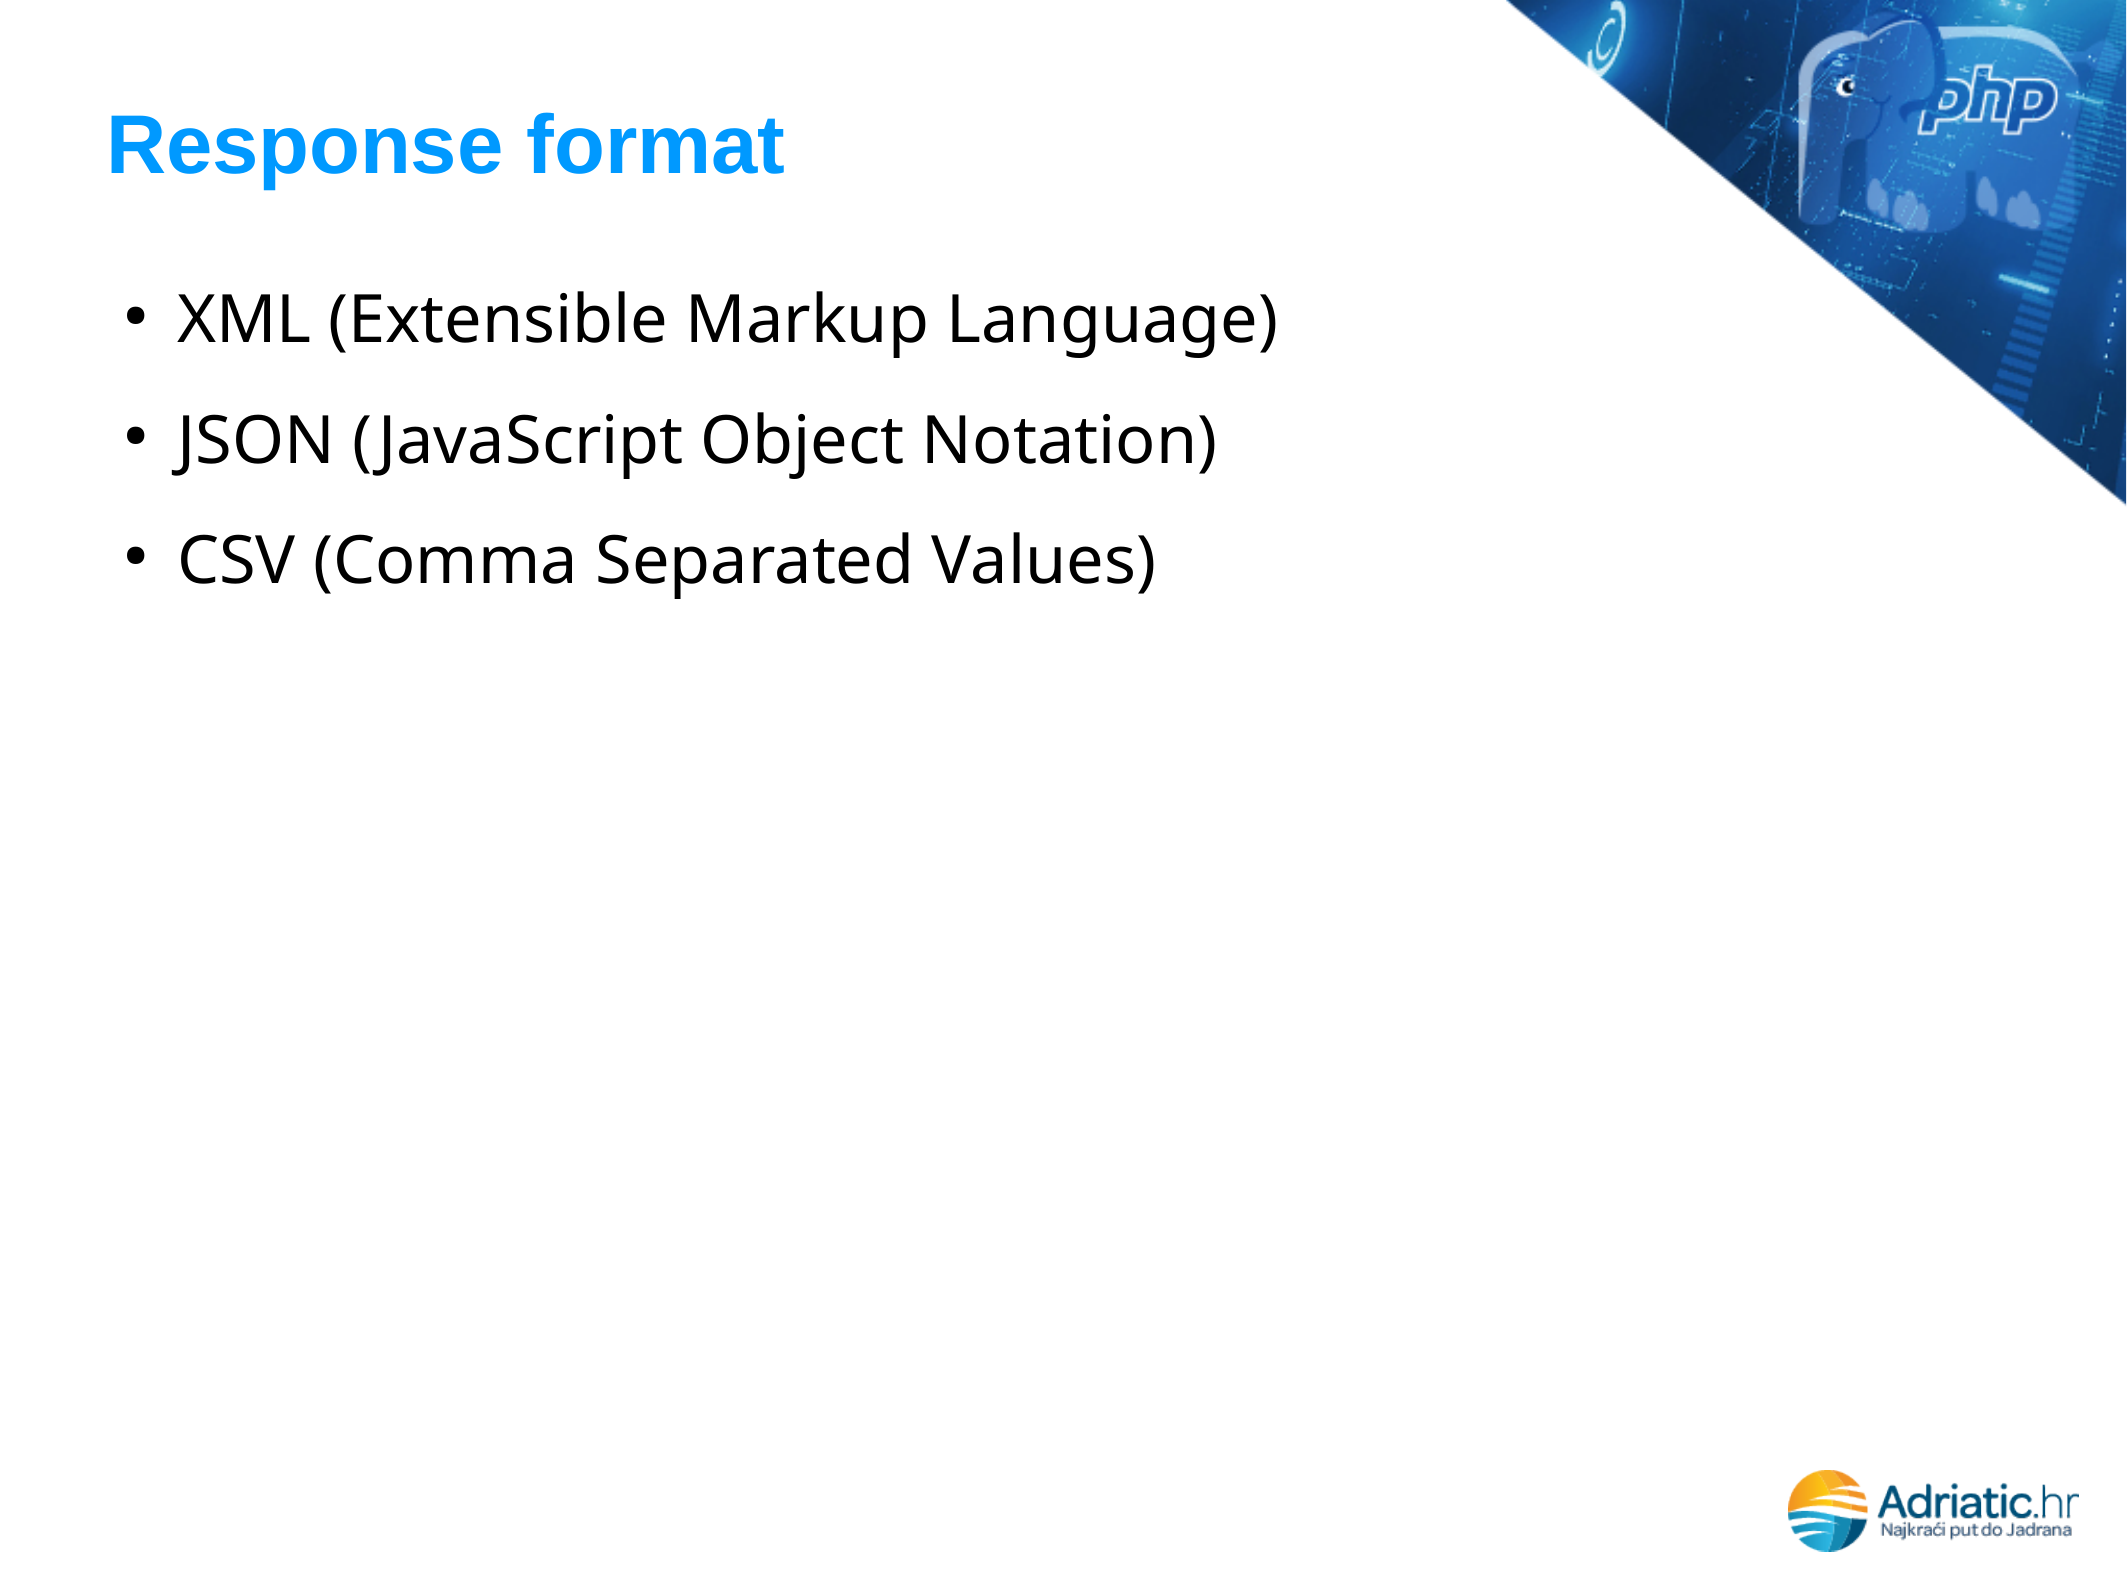

# Response format
XML (Extensible Markup Language)
JSON (JavaScript Object Notation)
CSV (Comma Separated Values)